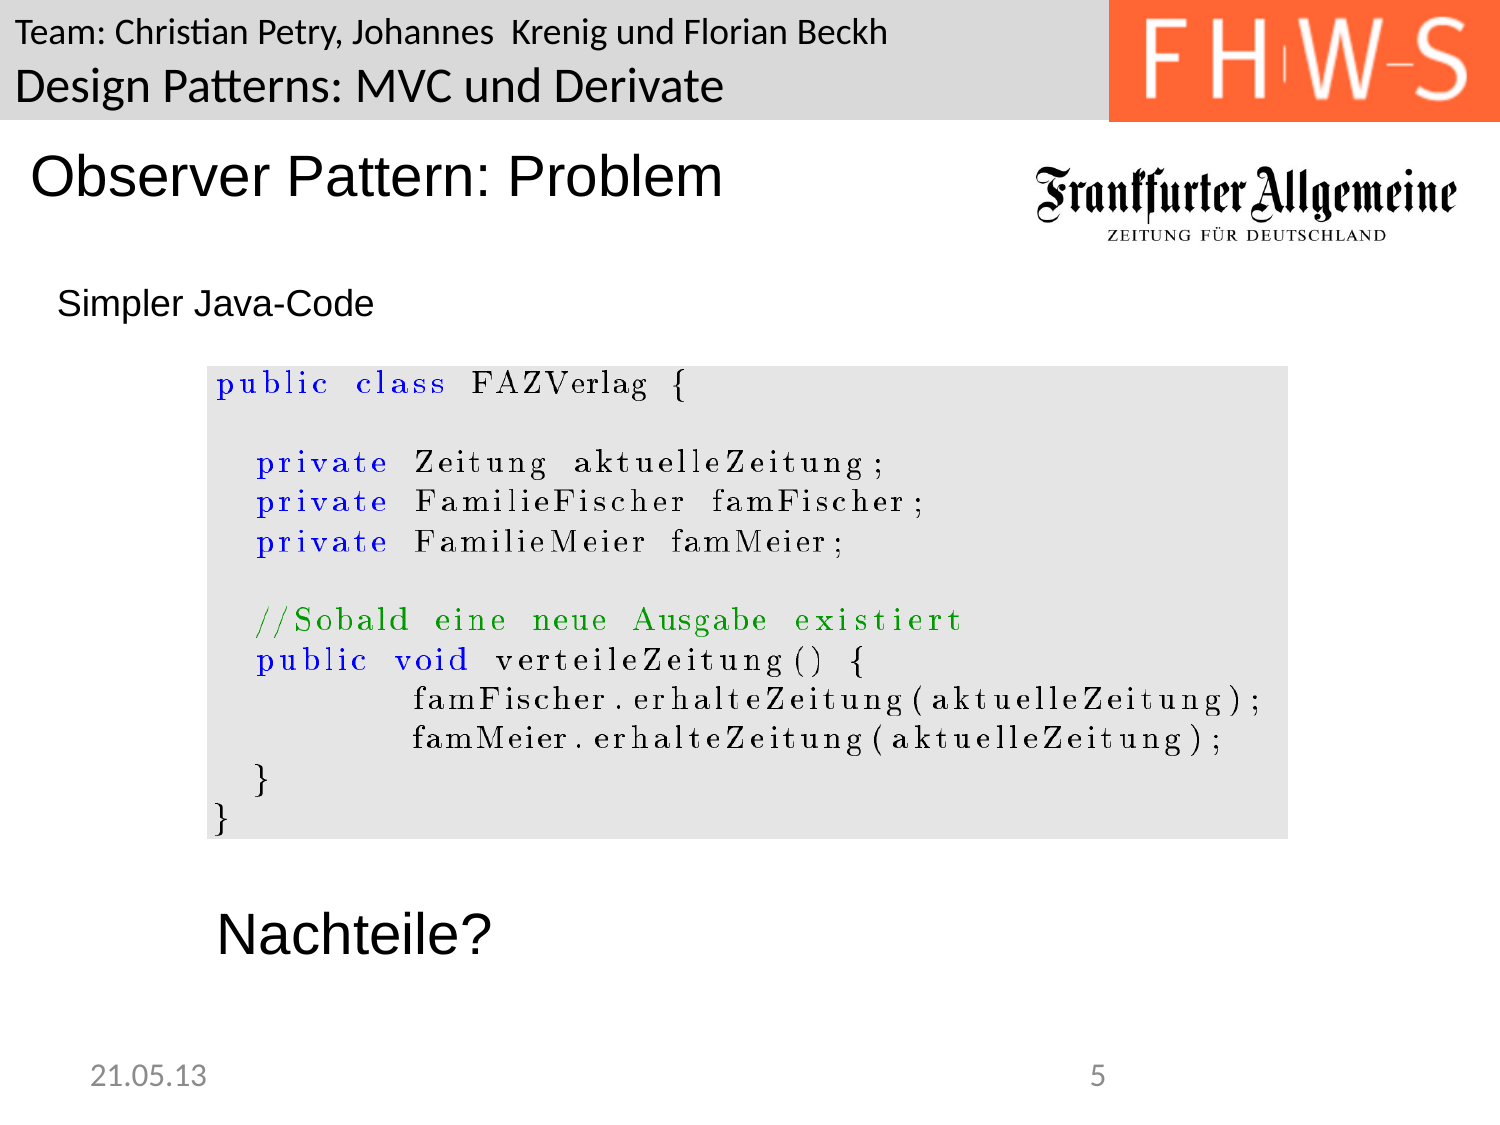

Observer Pattern: Problem
Simpler Java-Code
Nachteile?
21.05.13